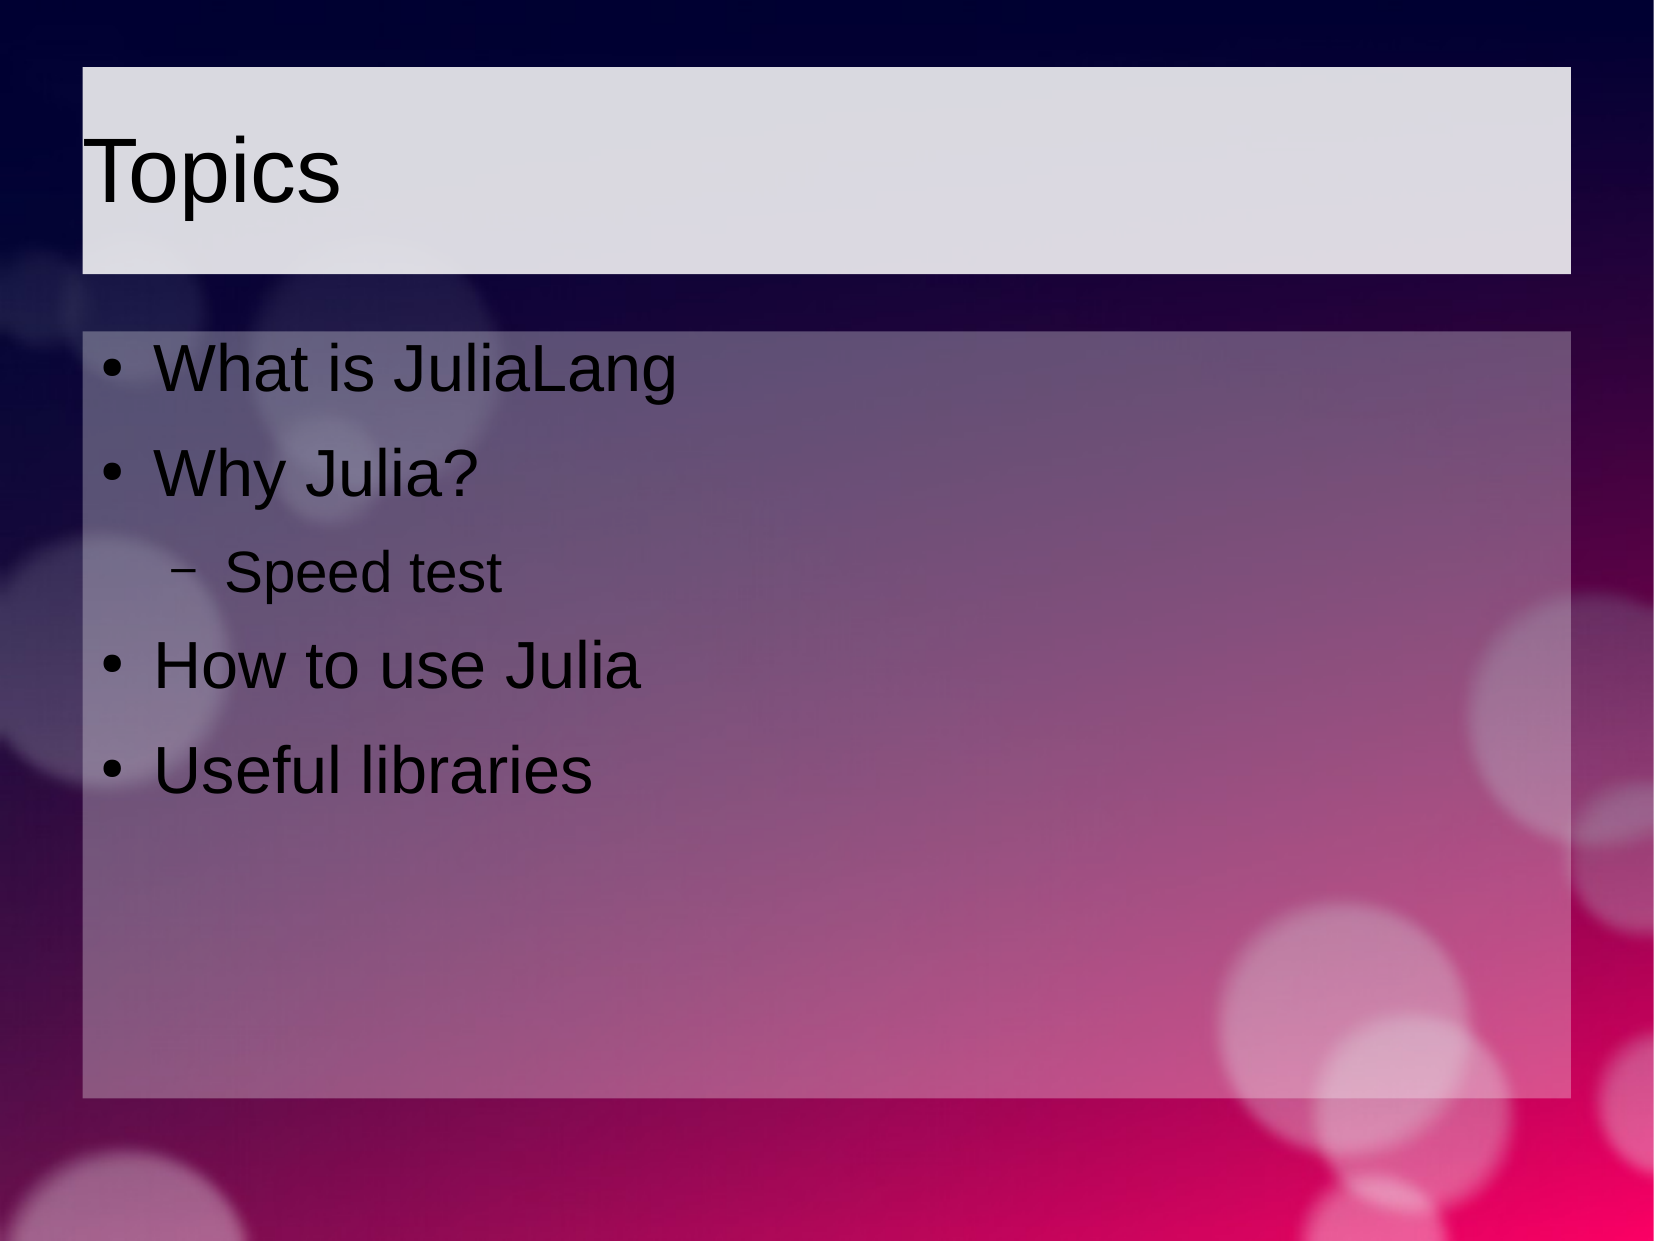

# Topics
What is JuliaLang
Why Julia?
Speed test
How to use Julia
Useful libraries